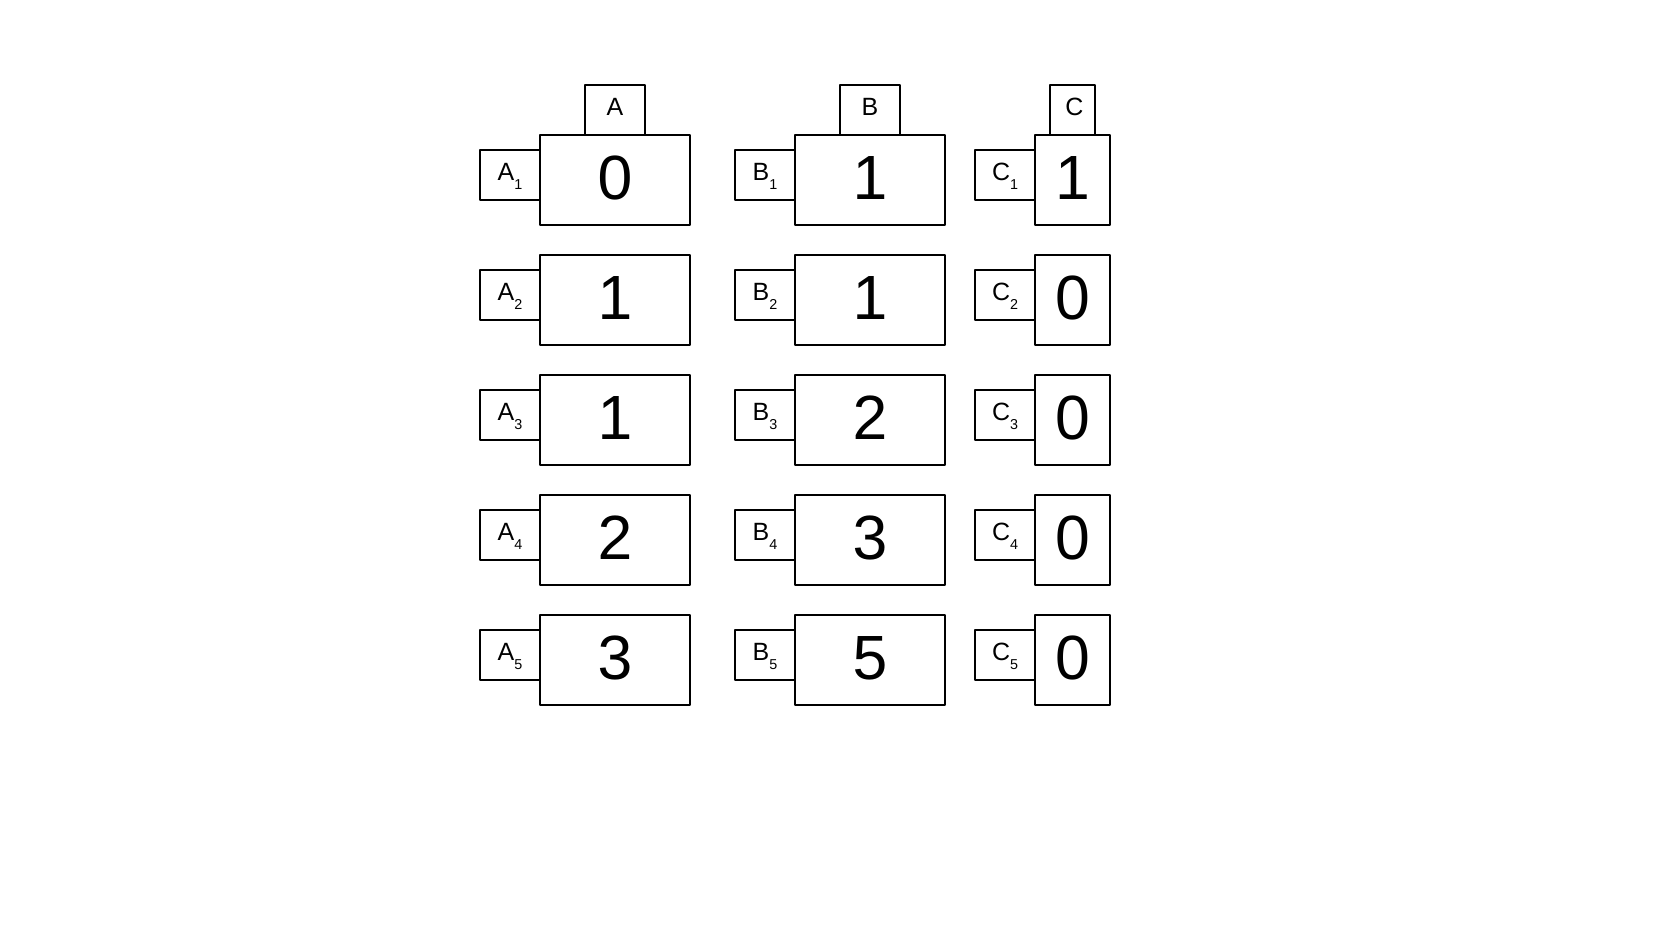

A
B
C
0
1
1
A1
B1
C1
1
1
0
A2
B2
C2
1
2
0
A3
B3
C3
2
3
0
A4
B4
C4
3
5
0
A5
B5
C5